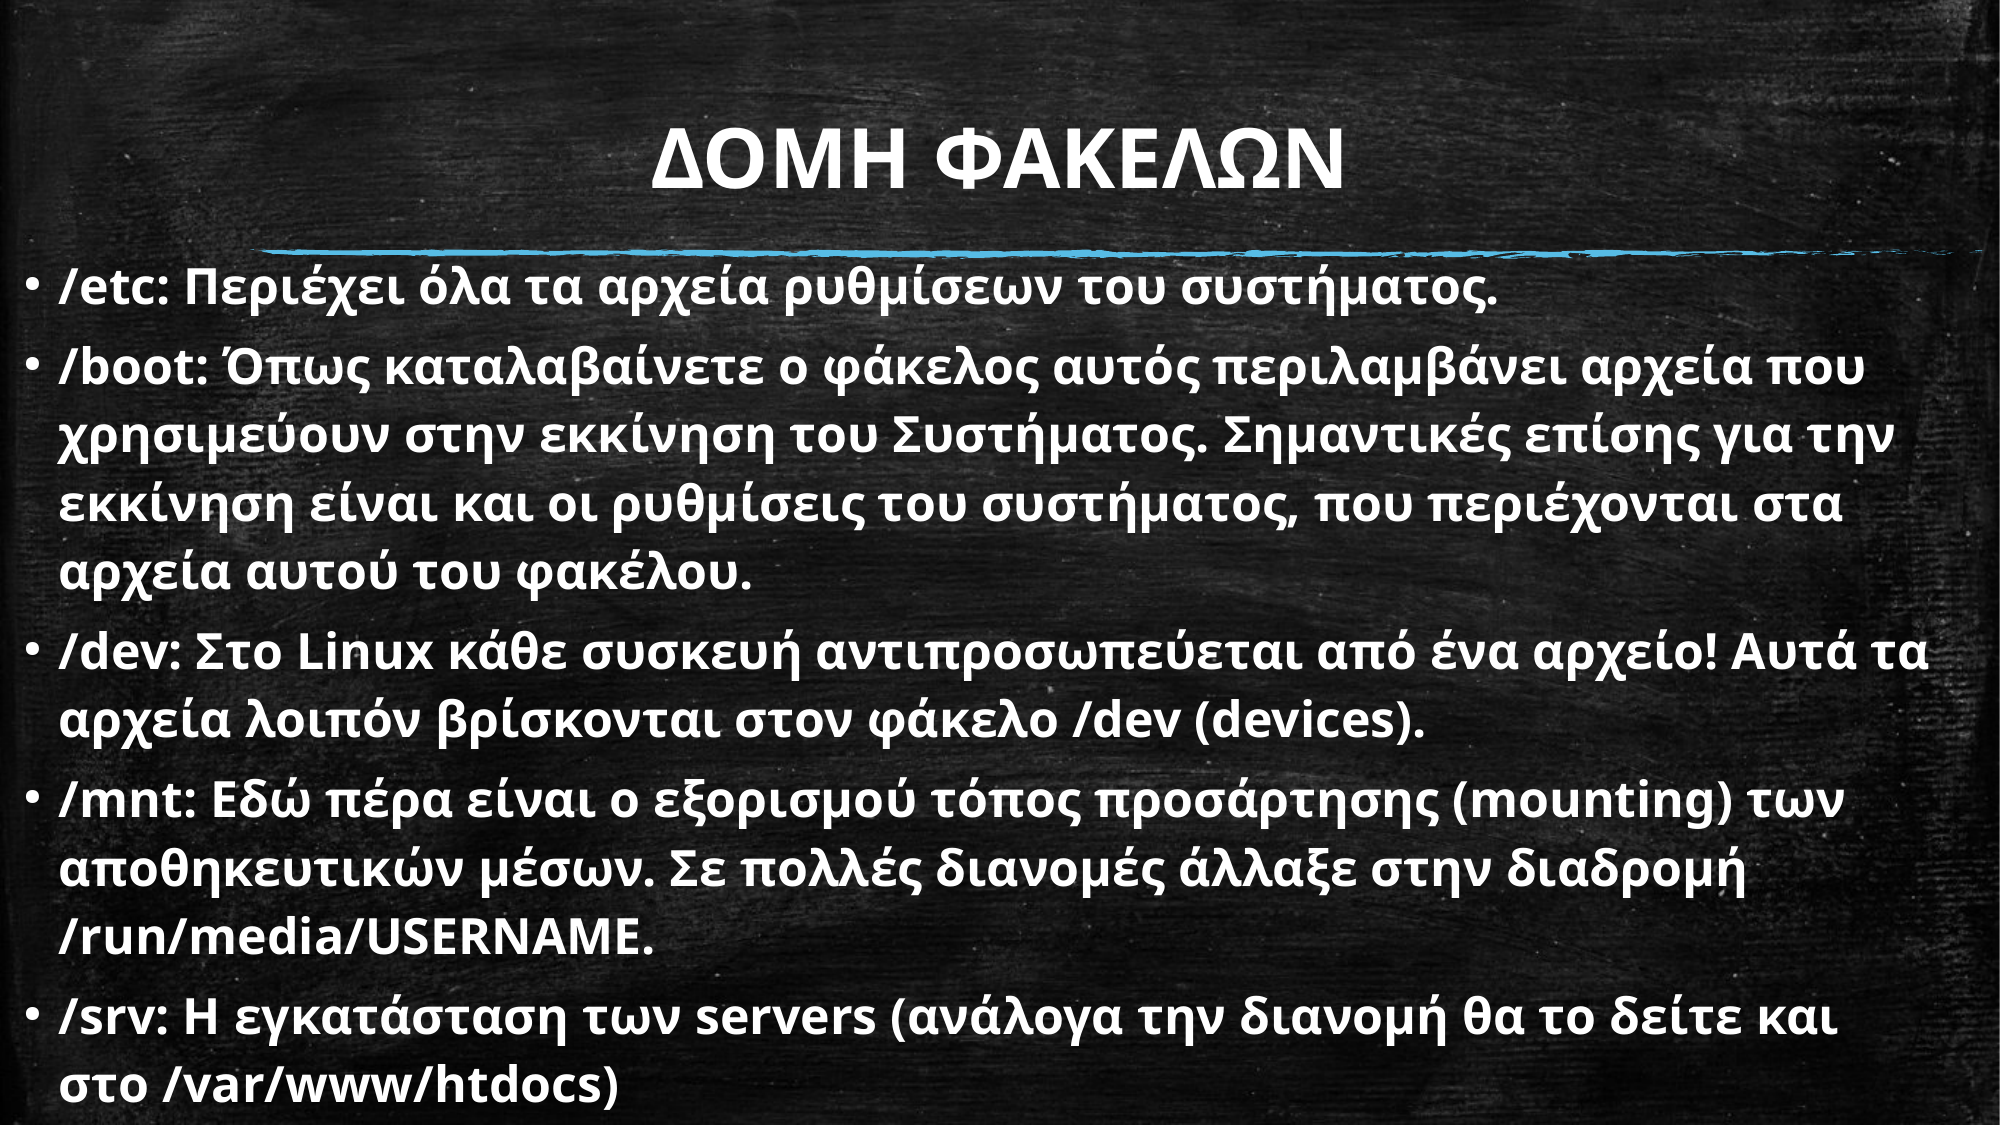

# ΔΟΜΗ ΦΑΚΕΛΩΝ
/etc: Περιέχει όλα τα αρχεία ρυθμίσεων του συστήματος.
/boot: Όπως καταλαβαίνετε ο φάκελος αυτός περιλαμβάνει αρχεία που χρησιμεύουν στην εκκίνηση του Συστήματος. Σημαντικές επίσης για την εκκίνηση είναι και οι ρυθμίσεις του συστήματος, που περιέχονται στα αρχεία αυτού του φακέλου.
/dev: Στο Linux κάθε συσκευή αντιπροσωπεύεται από ένα αρχείο! Αυτά τα αρχεία λοιπόν βρίσκονται στον φάκελο /dev (devices).
/mnt: Εδώ πέρα είναι ο εξορισμού τόπος προσάρτησης (mounting) των αποθηκευτικών μέσων. Σε πολλές διανομές άλλαξε στην διαδρομή /run/media/USERNAME.
/srv: Η εγκατάσταση των servers (ανάλογα την διανομή θα το δείτε και στο /var/www/htdocs)